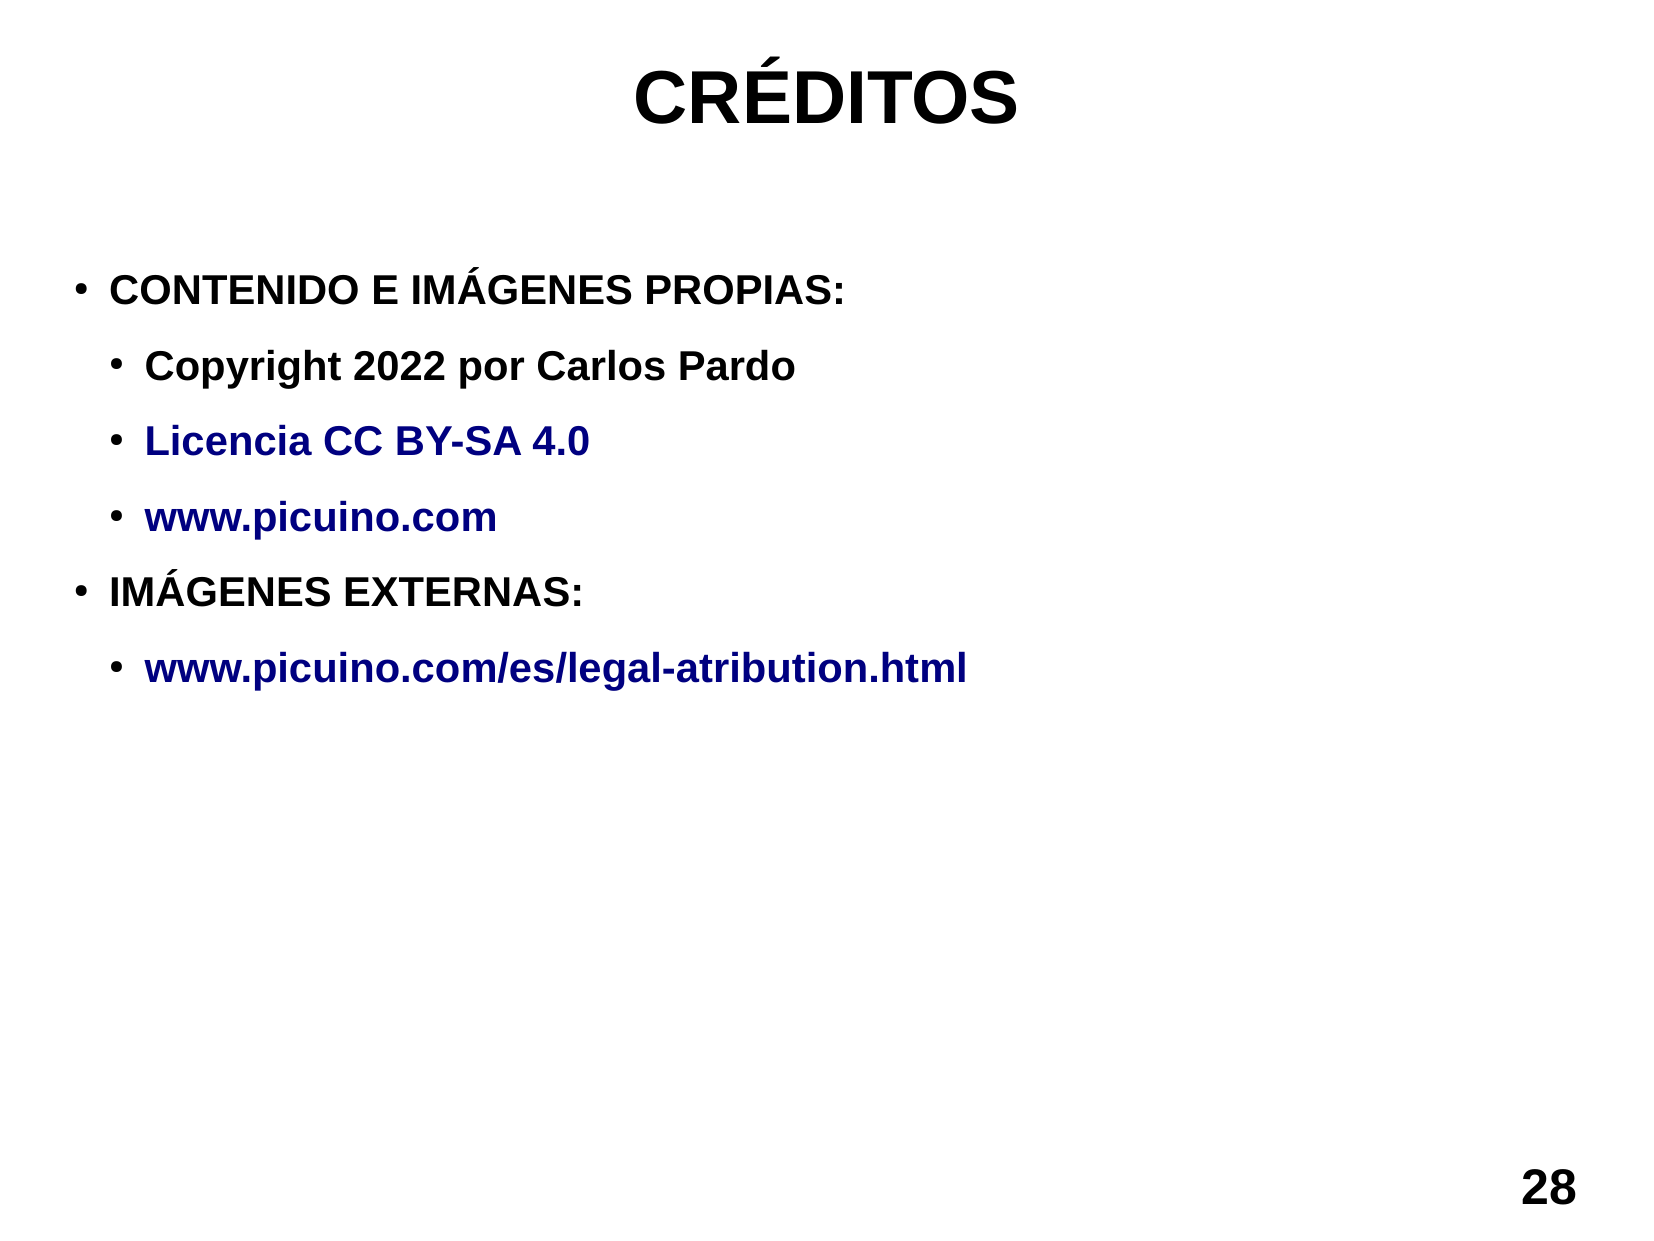

# CRÉDITOS
CONTENIDO E IMÁGENES PROPIAS:
Copyright 2022 por Carlos Pardo
Licencia CC BY-SA 4.0
www.picuino.com
IMÁGENES EXTERNAS:
www.picuino.com/es/legal-atribution.html